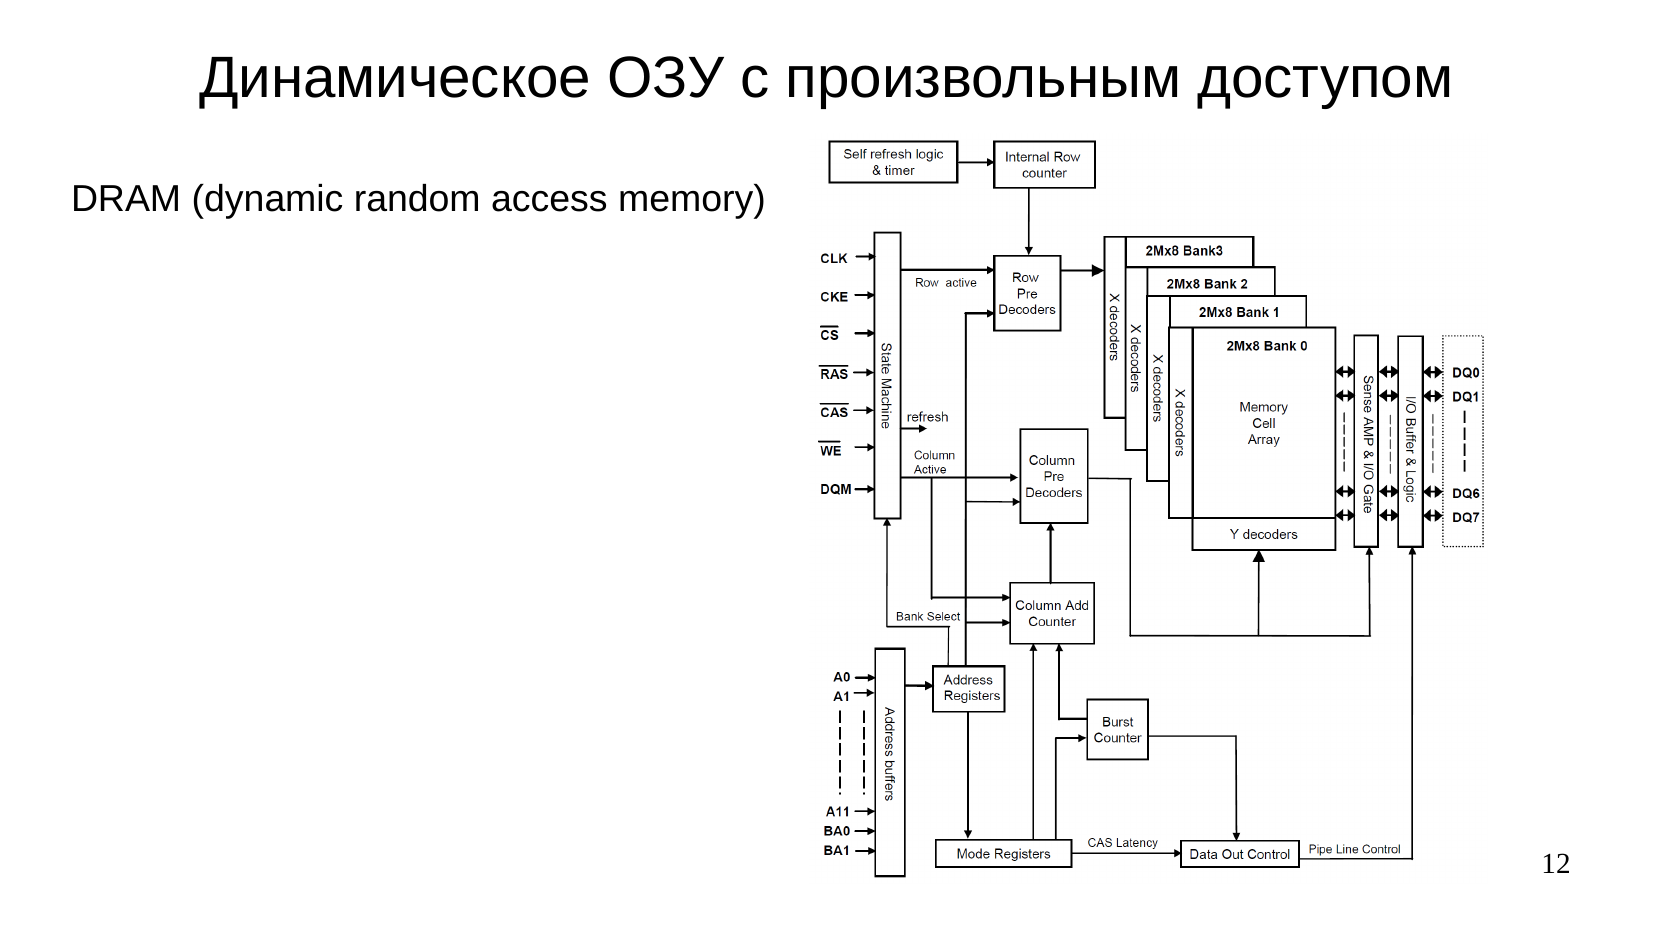

# Динамическое ОЗУ с произвольным доступом
DRAM (dynamic random access memory)
12